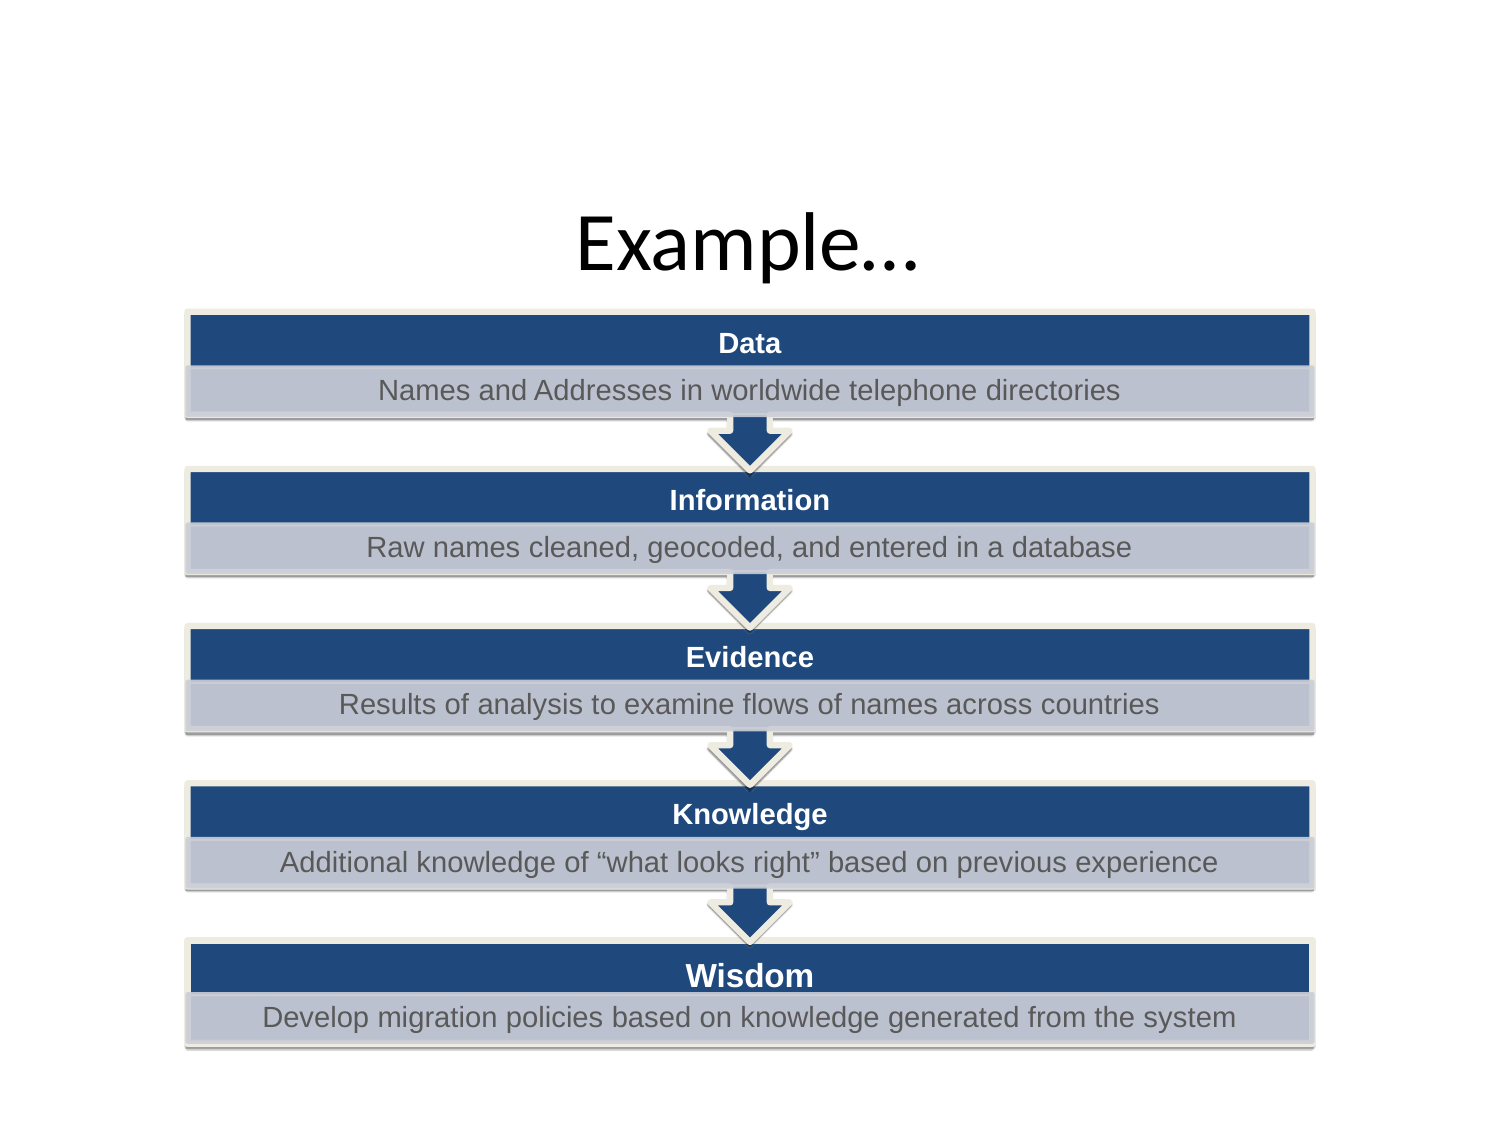

# Example…
Data
Names and Addresses in worldwide telephone directories
Information
Raw names cleaned, geocoded, and entered in a database
Evidence
Results of analysis to examine flows of names across countries
Knowledge
Additional knowledge of “what looks right” based on previous experience
Wisdom
Develop migration policies based on knowledge generated from the system